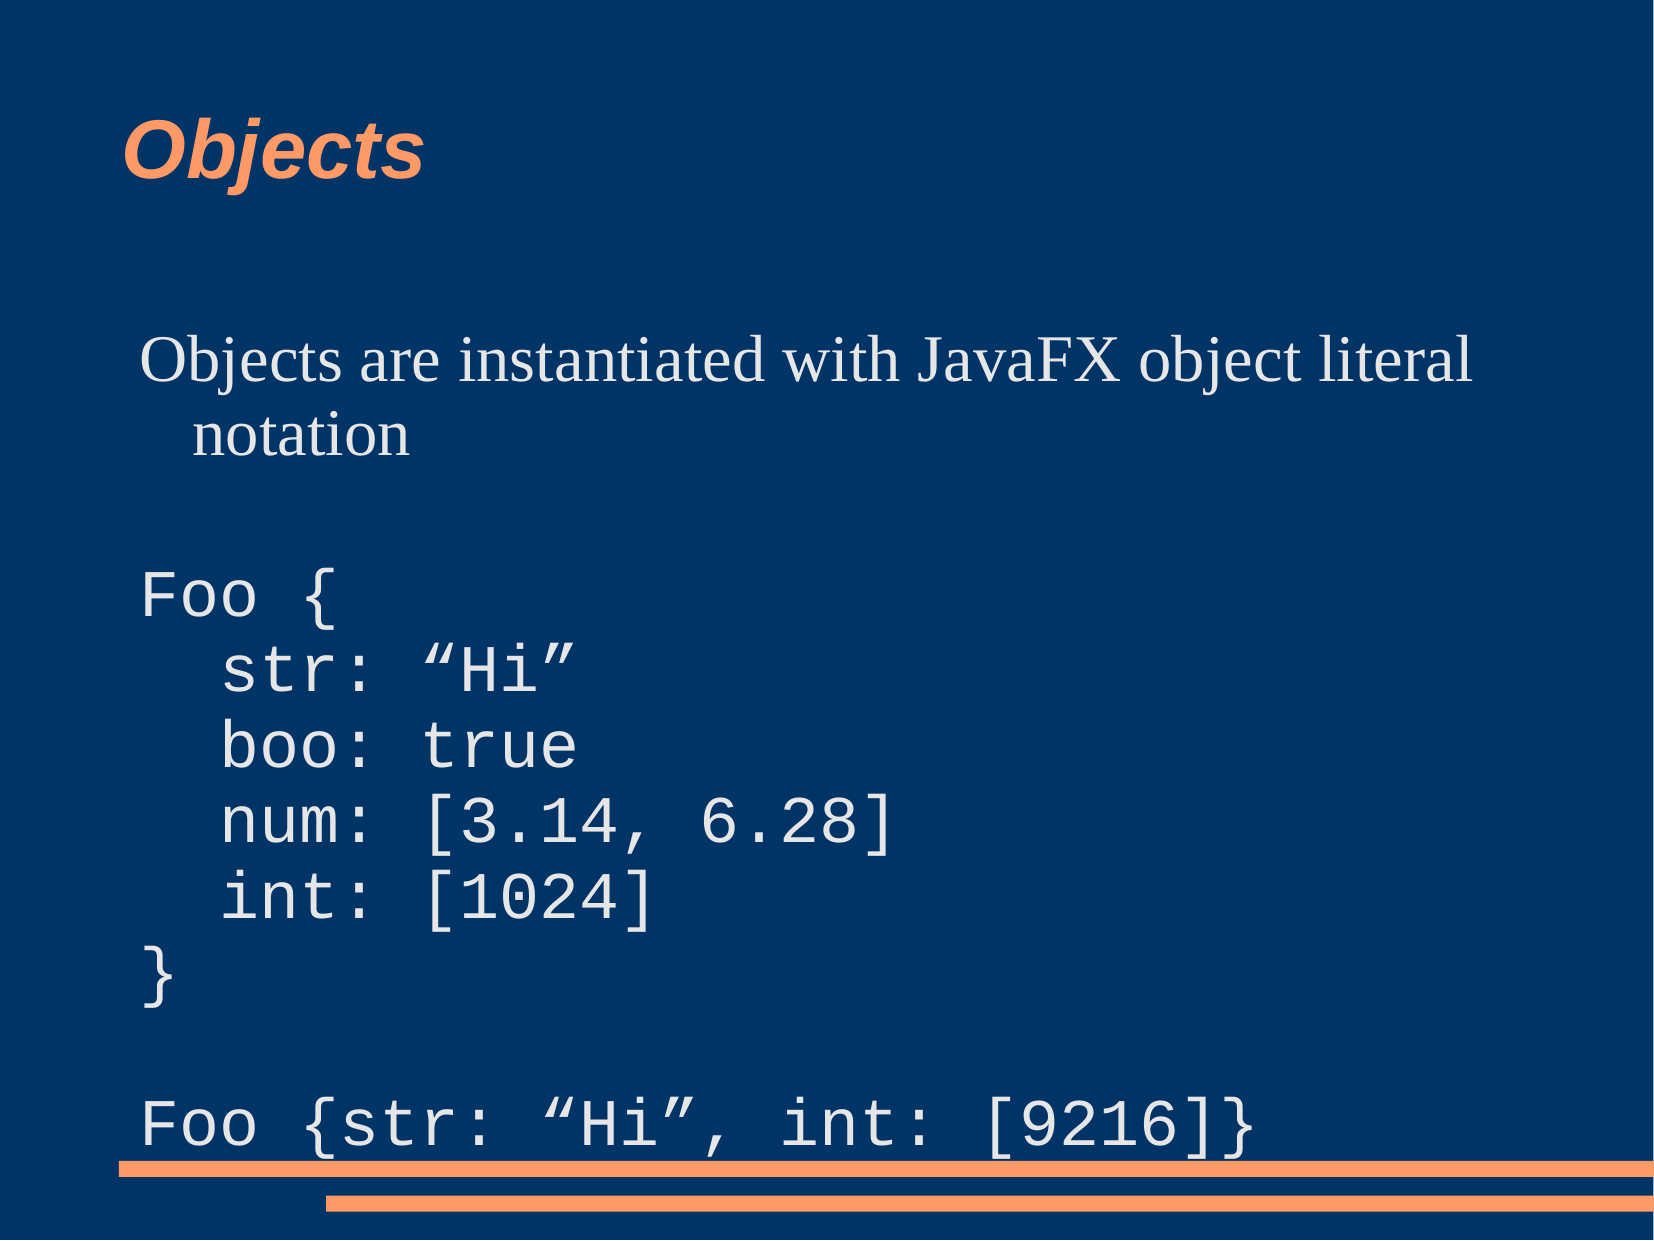

# Objects
Objects are instantiated with JavaFX object literal notation
Foo {
 str: “Hi”
 boo: true
 num: [3.14, 6.28]
 int: [1024]
}
Foo {str: “Hi”, int: [9216]}